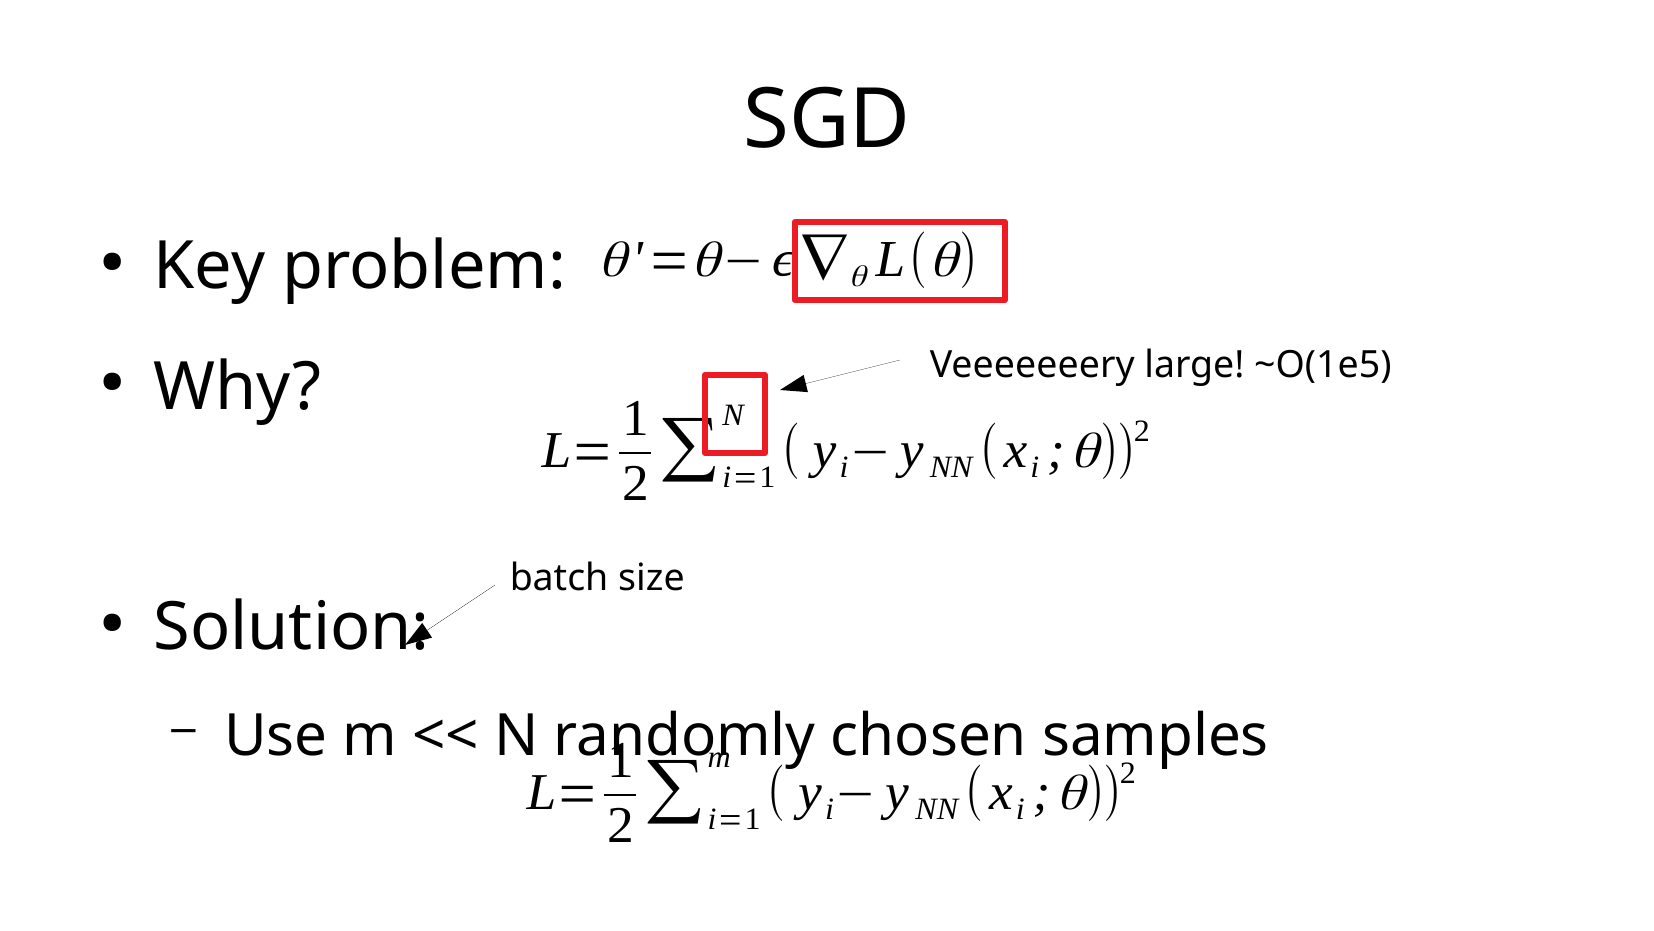

# SGD
Key problem:
Why?
Solution:
Use m << N randomly chosen samples
Veeeeeeery large! ~O(1e5)
batch size